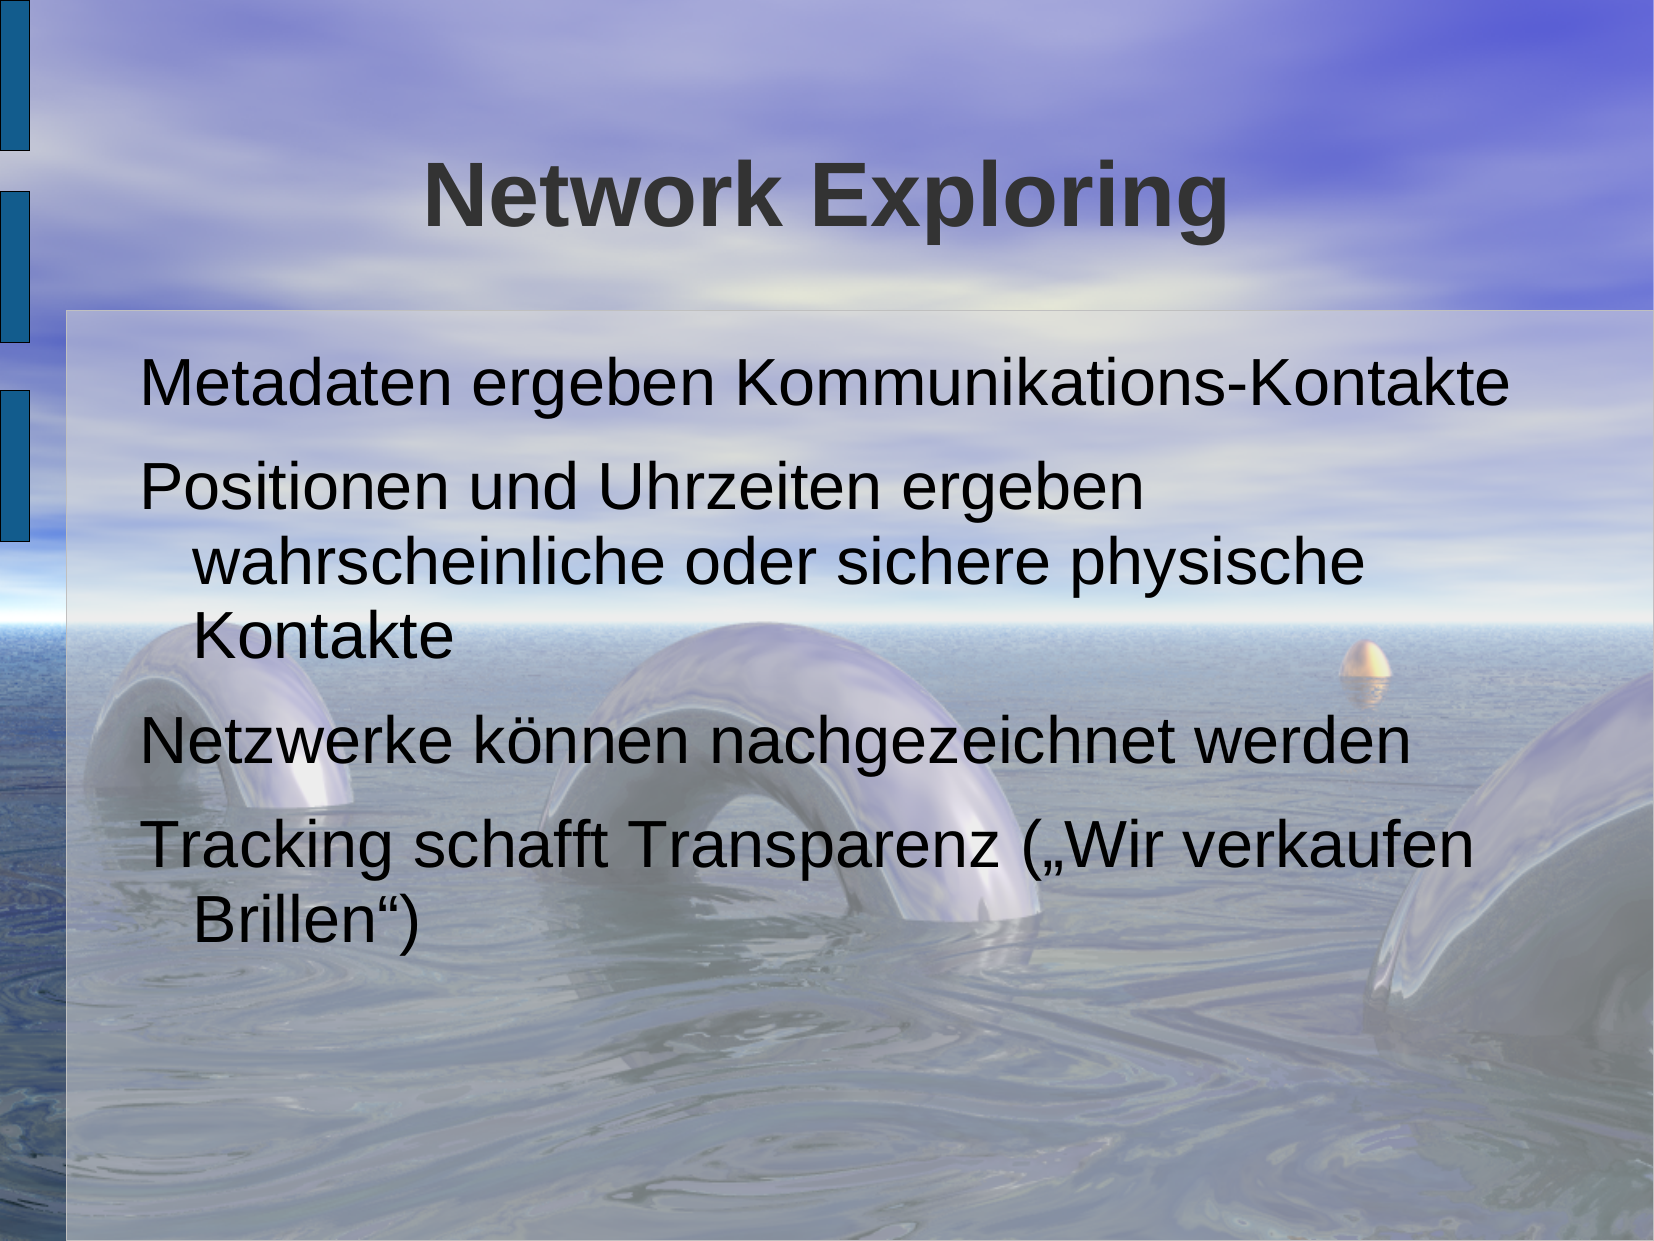

# Network Exploring
Metadaten ergeben Kommunikations-Kontakte
Positionen und Uhrzeiten ergeben wahrscheinliche oder sichere physische Kontakte
Netzwerke können nachgezeichnet werden
Tracking schafft Transparenz („Wir verkaufen Brillen“)